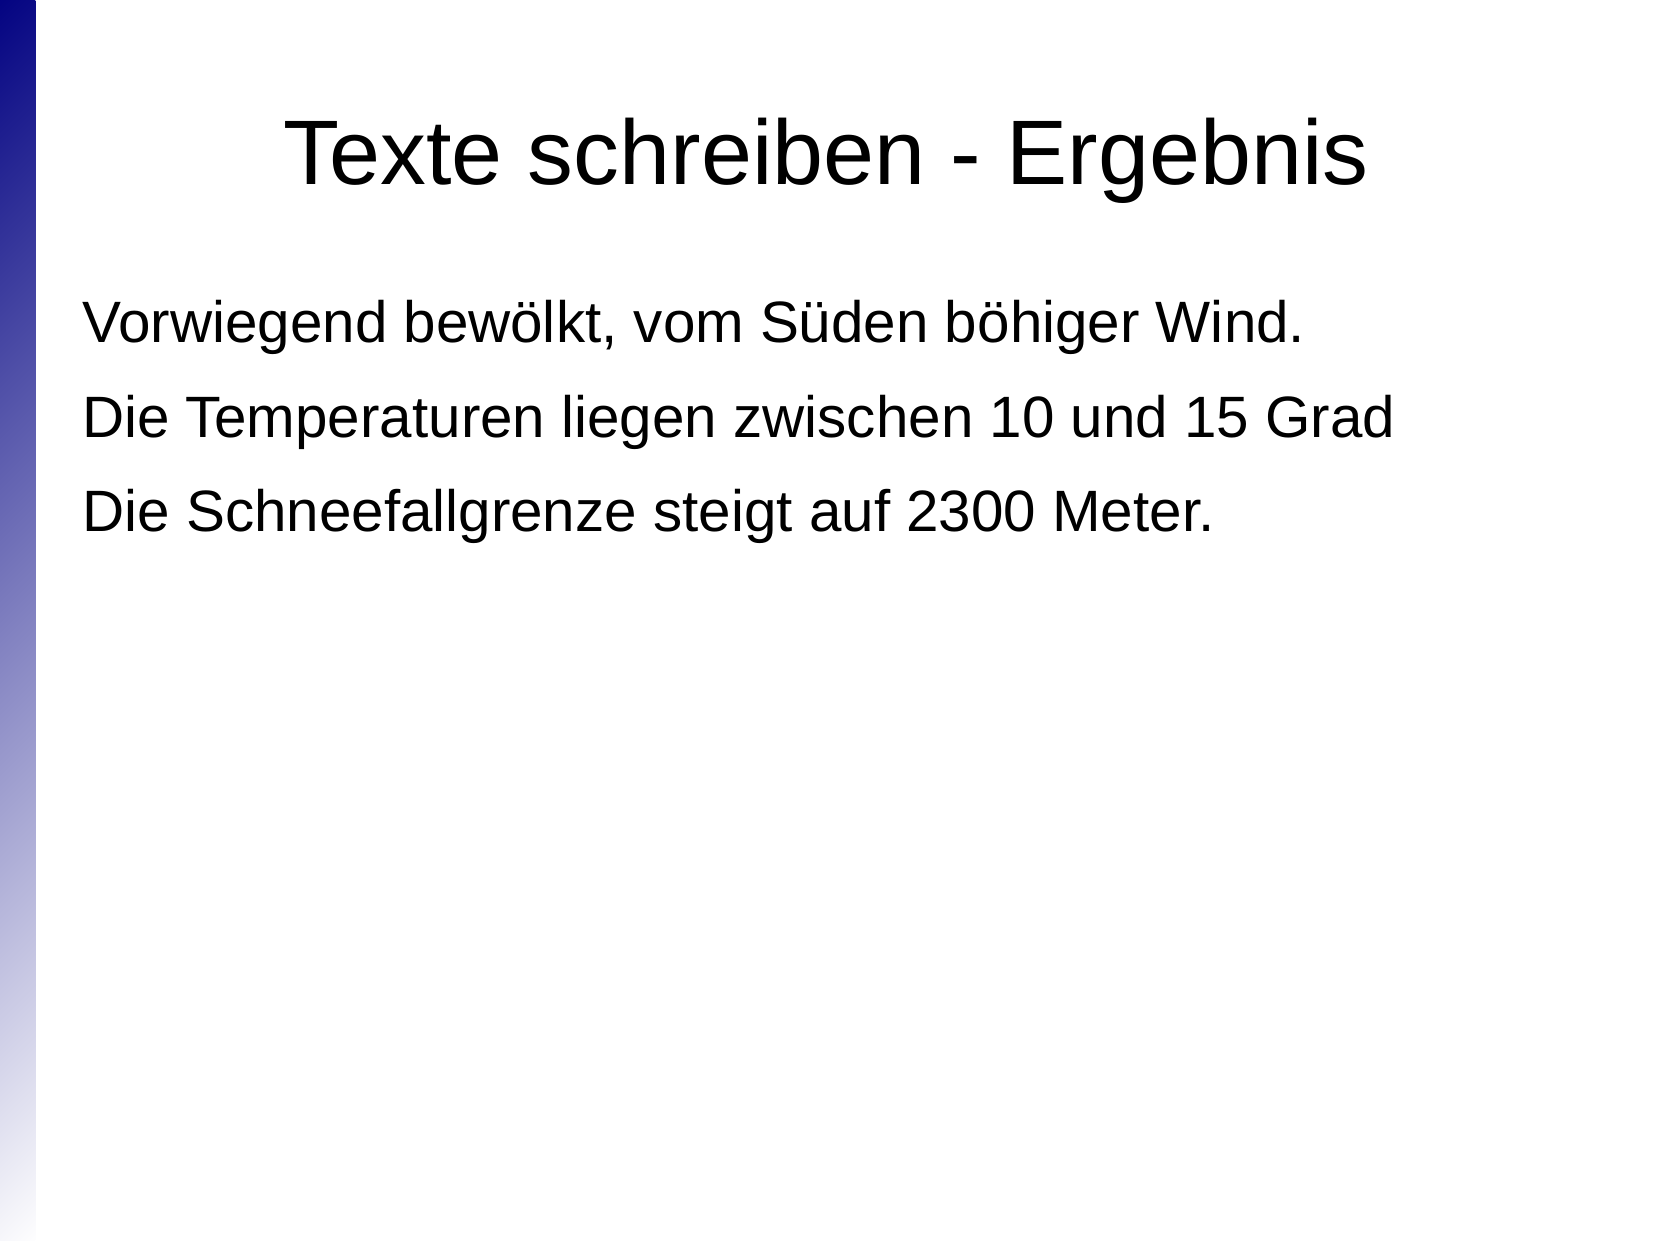

# Texte schreiben - Ergebnis
Vorwiegend bewölkt, vom Süden böhiger Wind.
Die Temperaturen liegen zwischen 10 und 15 Grad
Die Schneefallgrenze steigt auf 2300 Meter.